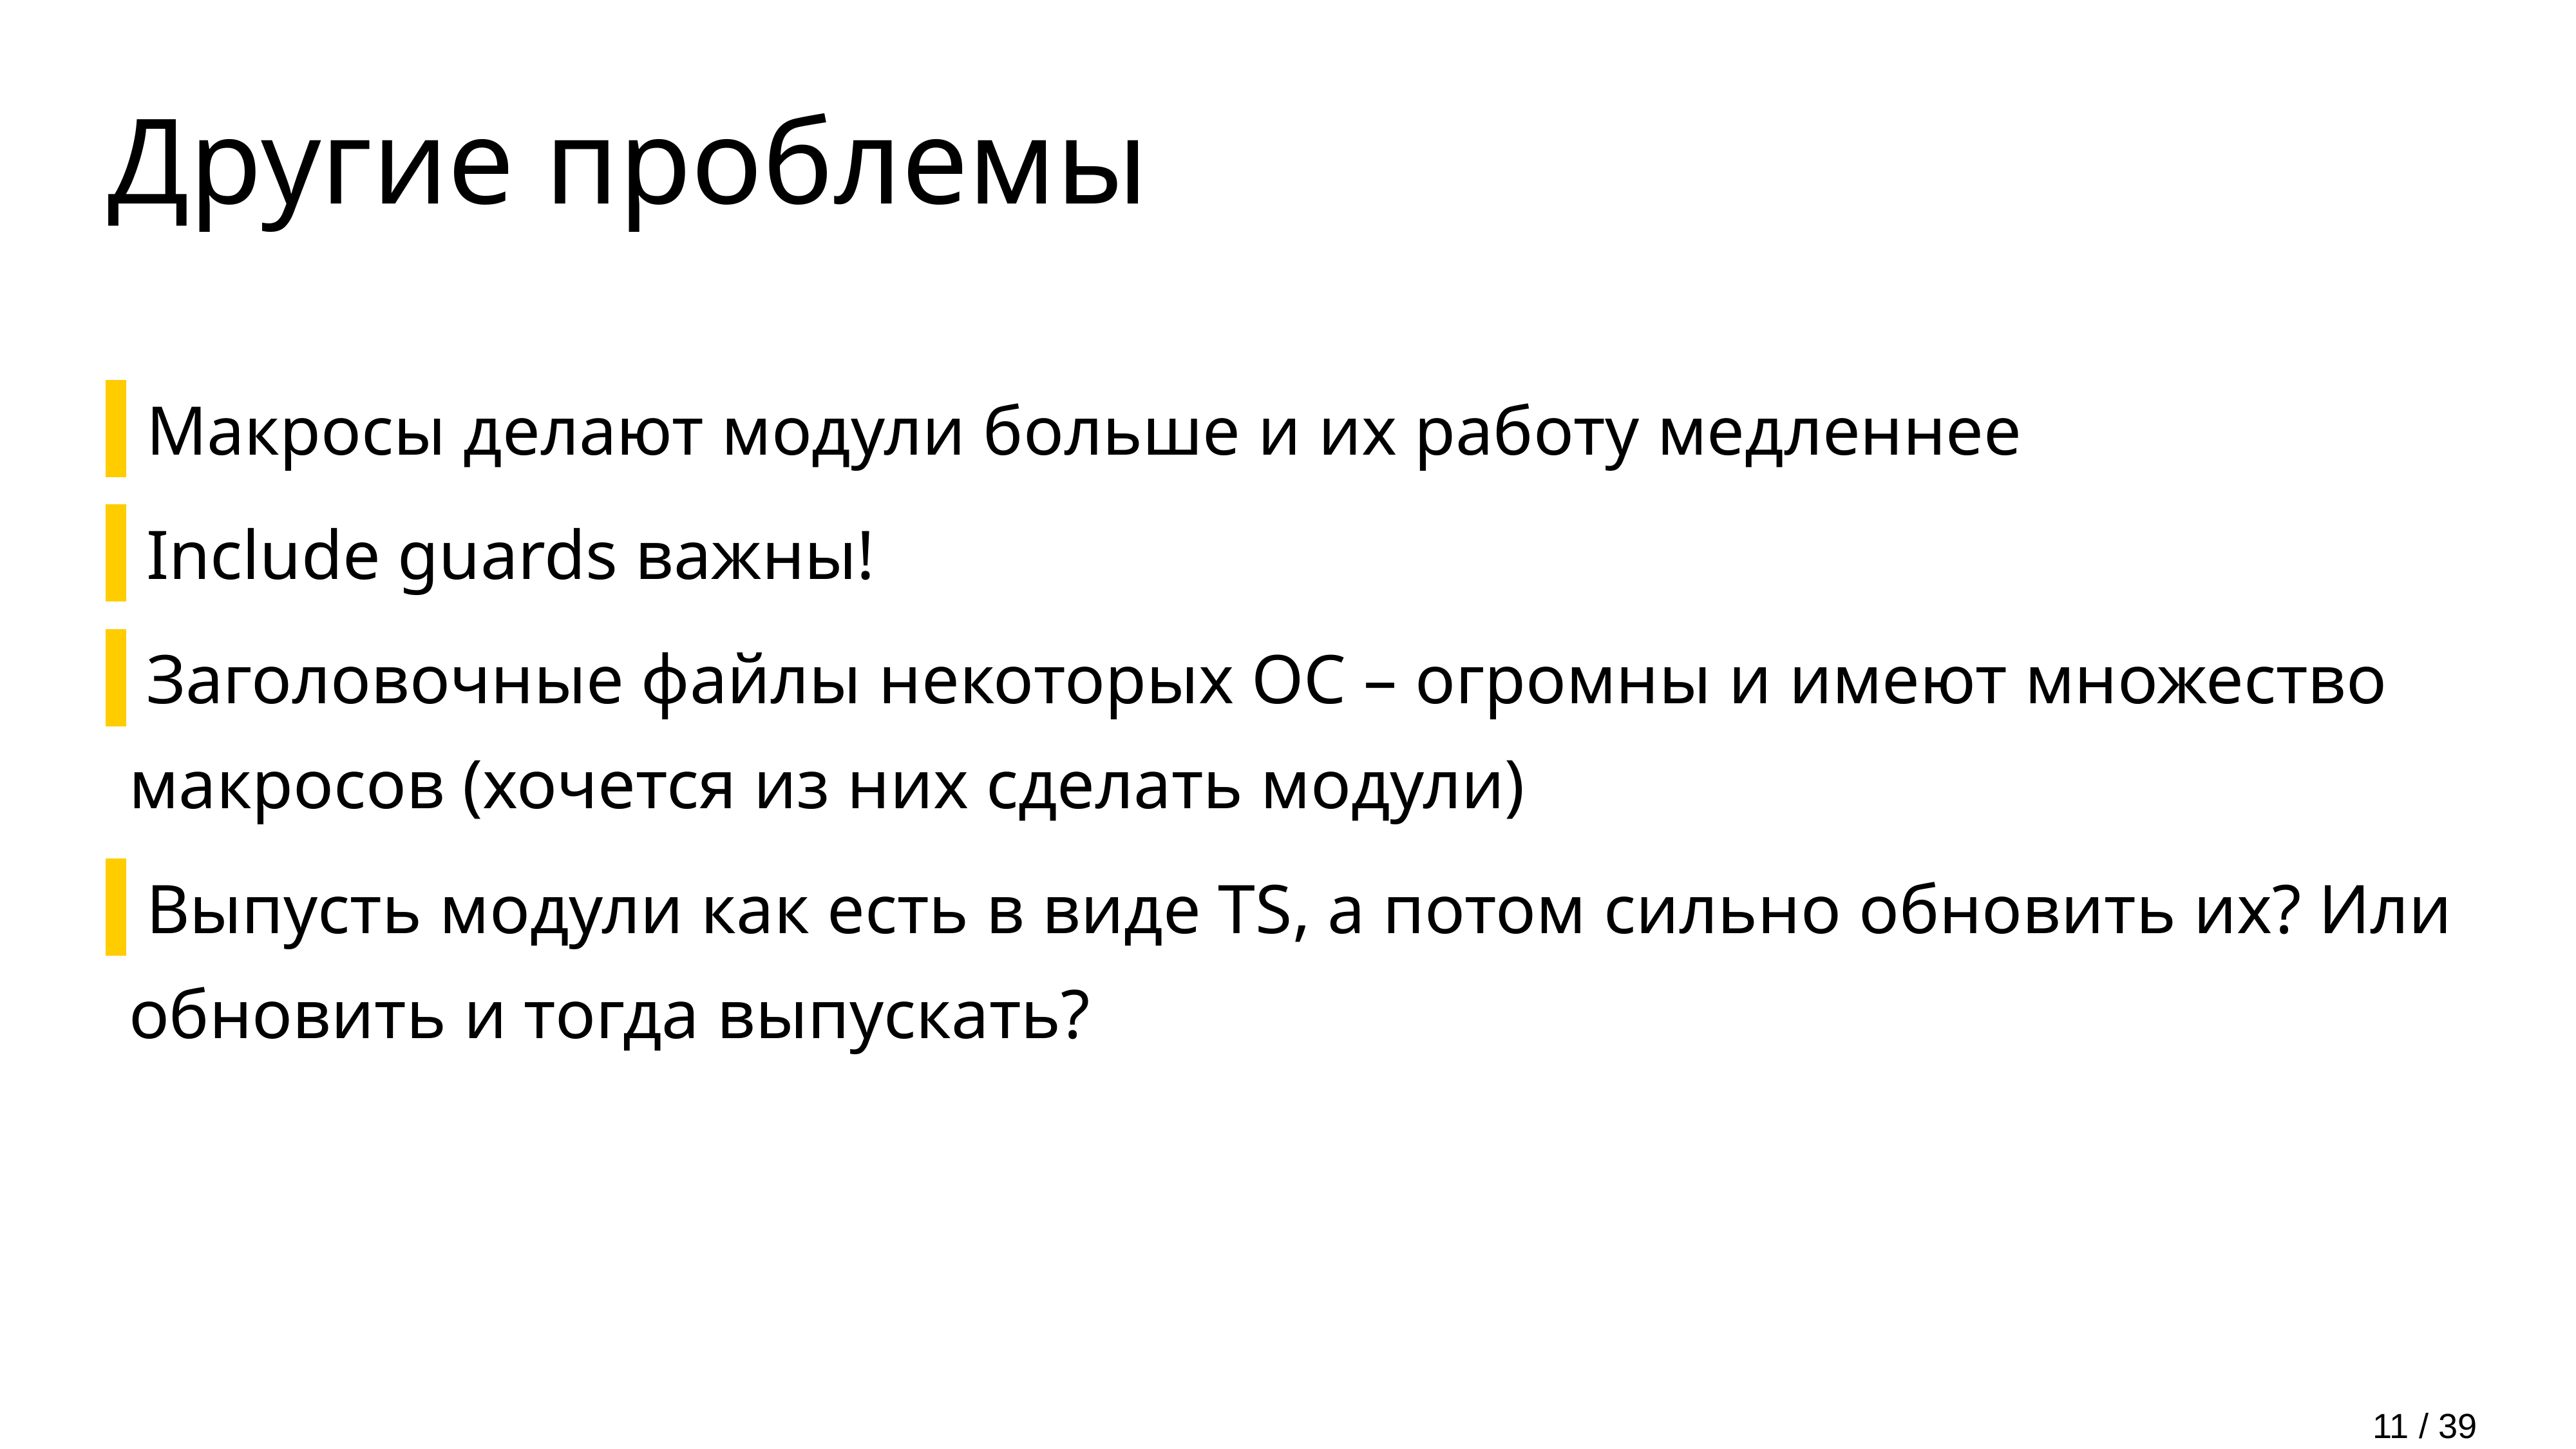

# Другие проблемы
 Макросы делают модули больше и их работу медленнее
 Include guards важны!
 Заголовочные файлы некоторых ОС – огромны и имеют множество макросов (хочется из них сделать модули)
 Выпусть модули как есть в виде TS, а потом сильно обновить их? Или обновить и тогда выпускать?